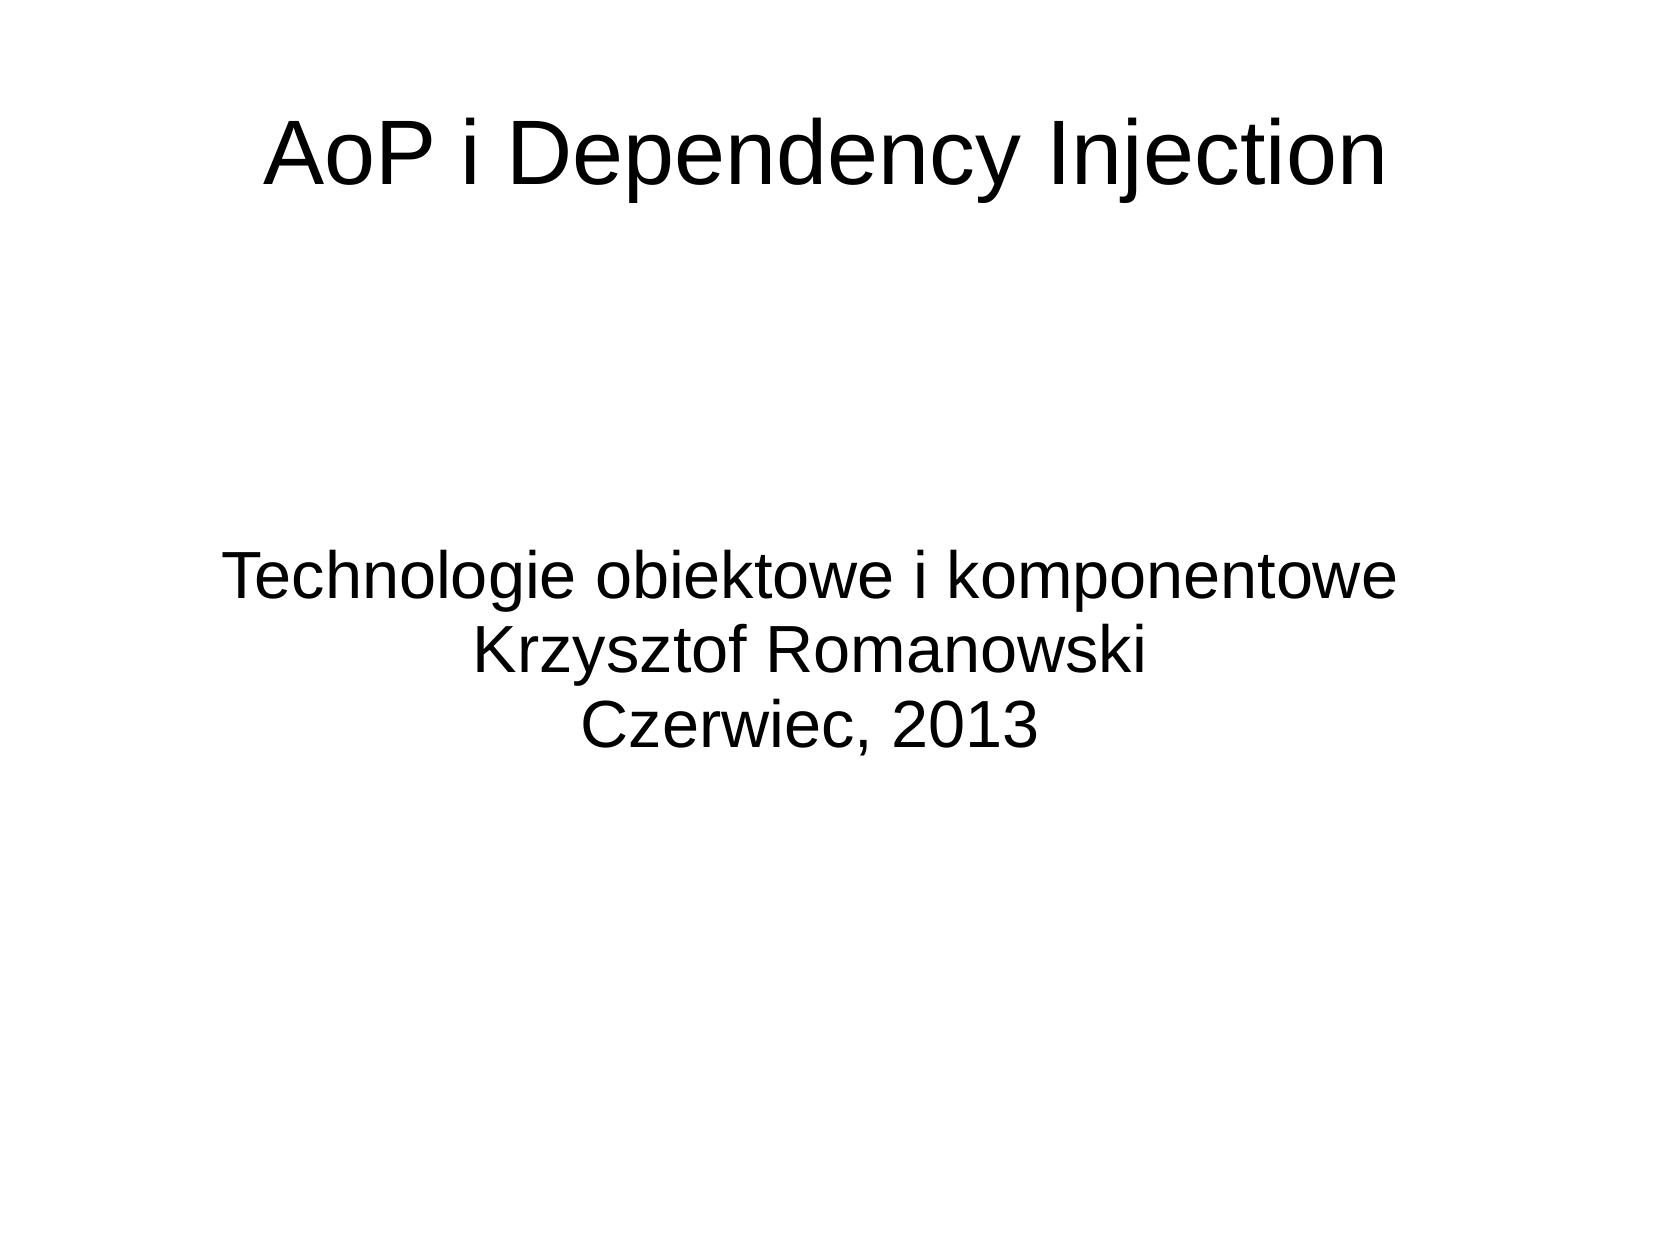

# AoP i Dependency Injection
Technologie obiektowe i komponentowe
Krzysztof Romanowski
Czerwiec, 2013